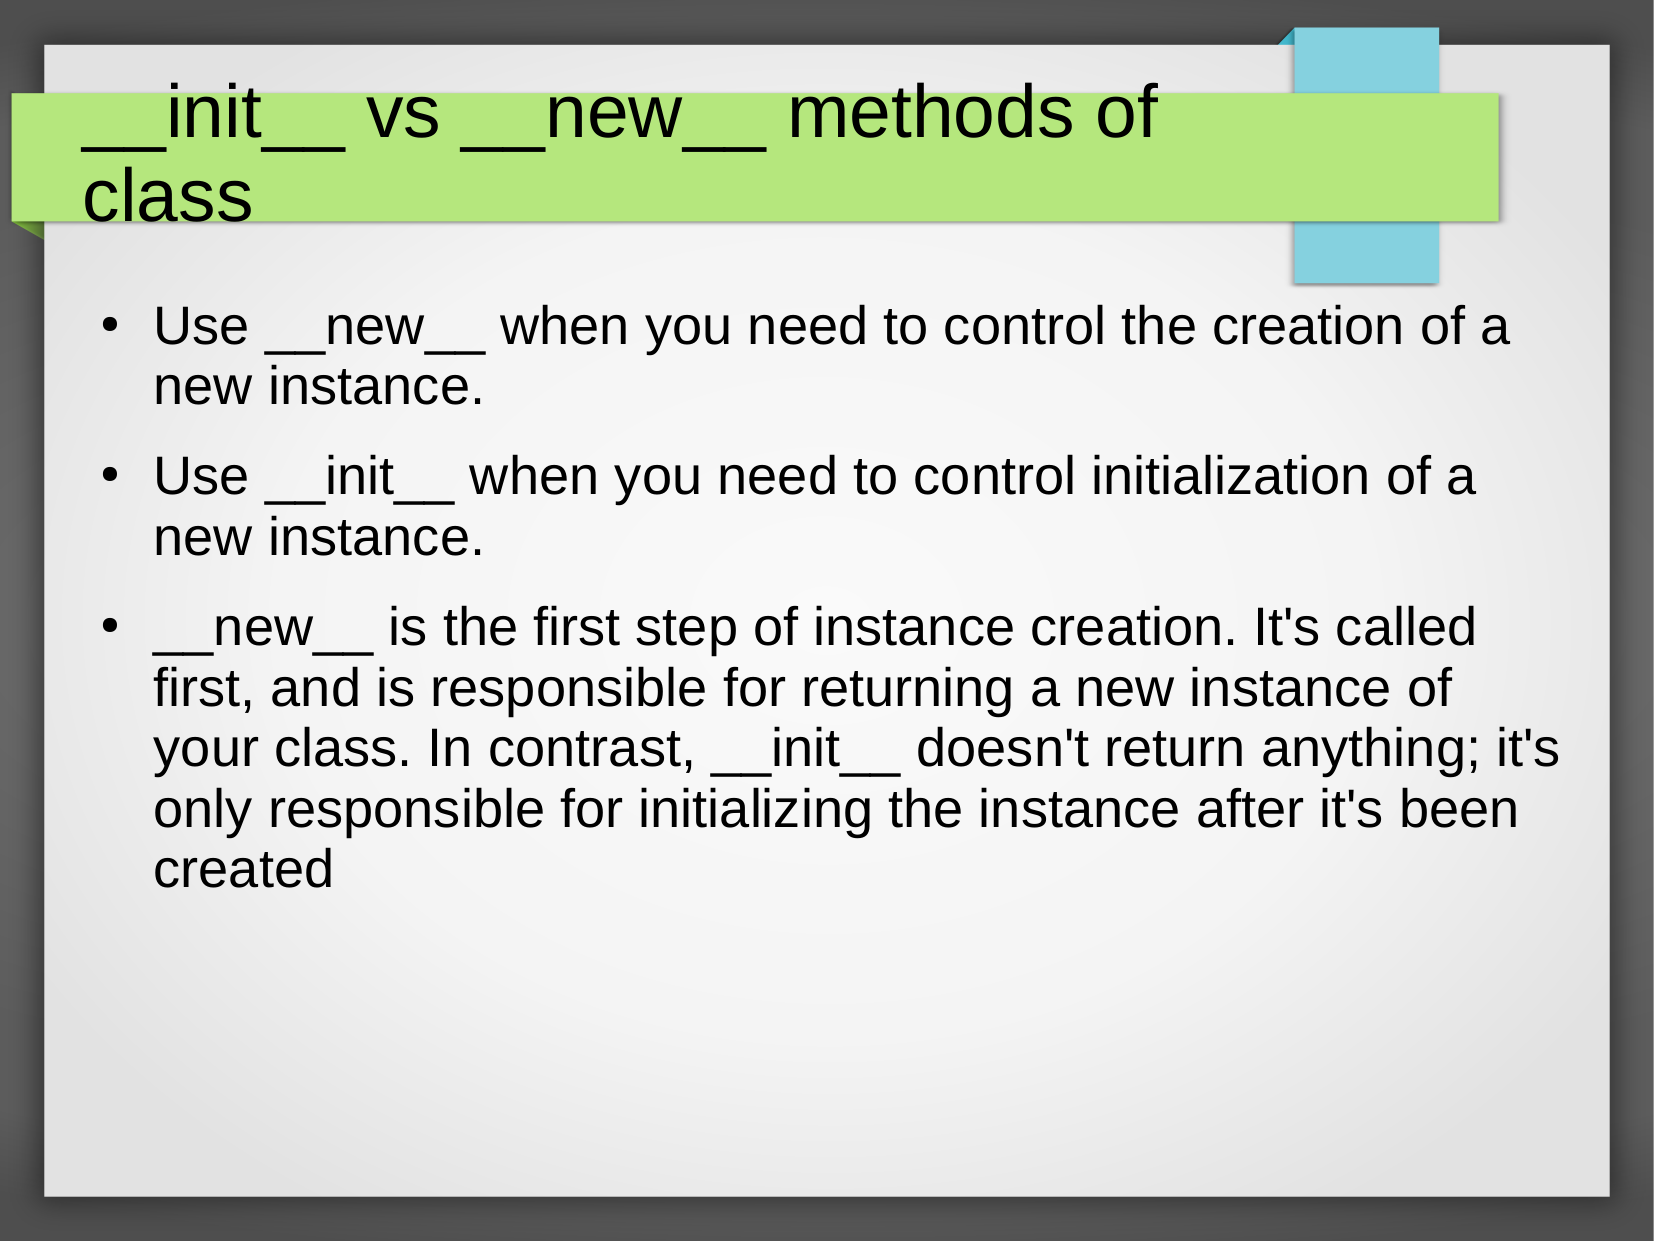

# __init__ vs __new__ methods of class
Use __new__ when you need to control the creation of a new instance.
Use __init__ when you need to control initialization of a new instance.
__new__ is the first step of instance creation. It's called first, and is responsible for returning a new instance of your class. In contrast, __init__ doesn't return anything; it's only responsible for initializing the instance after it's been created